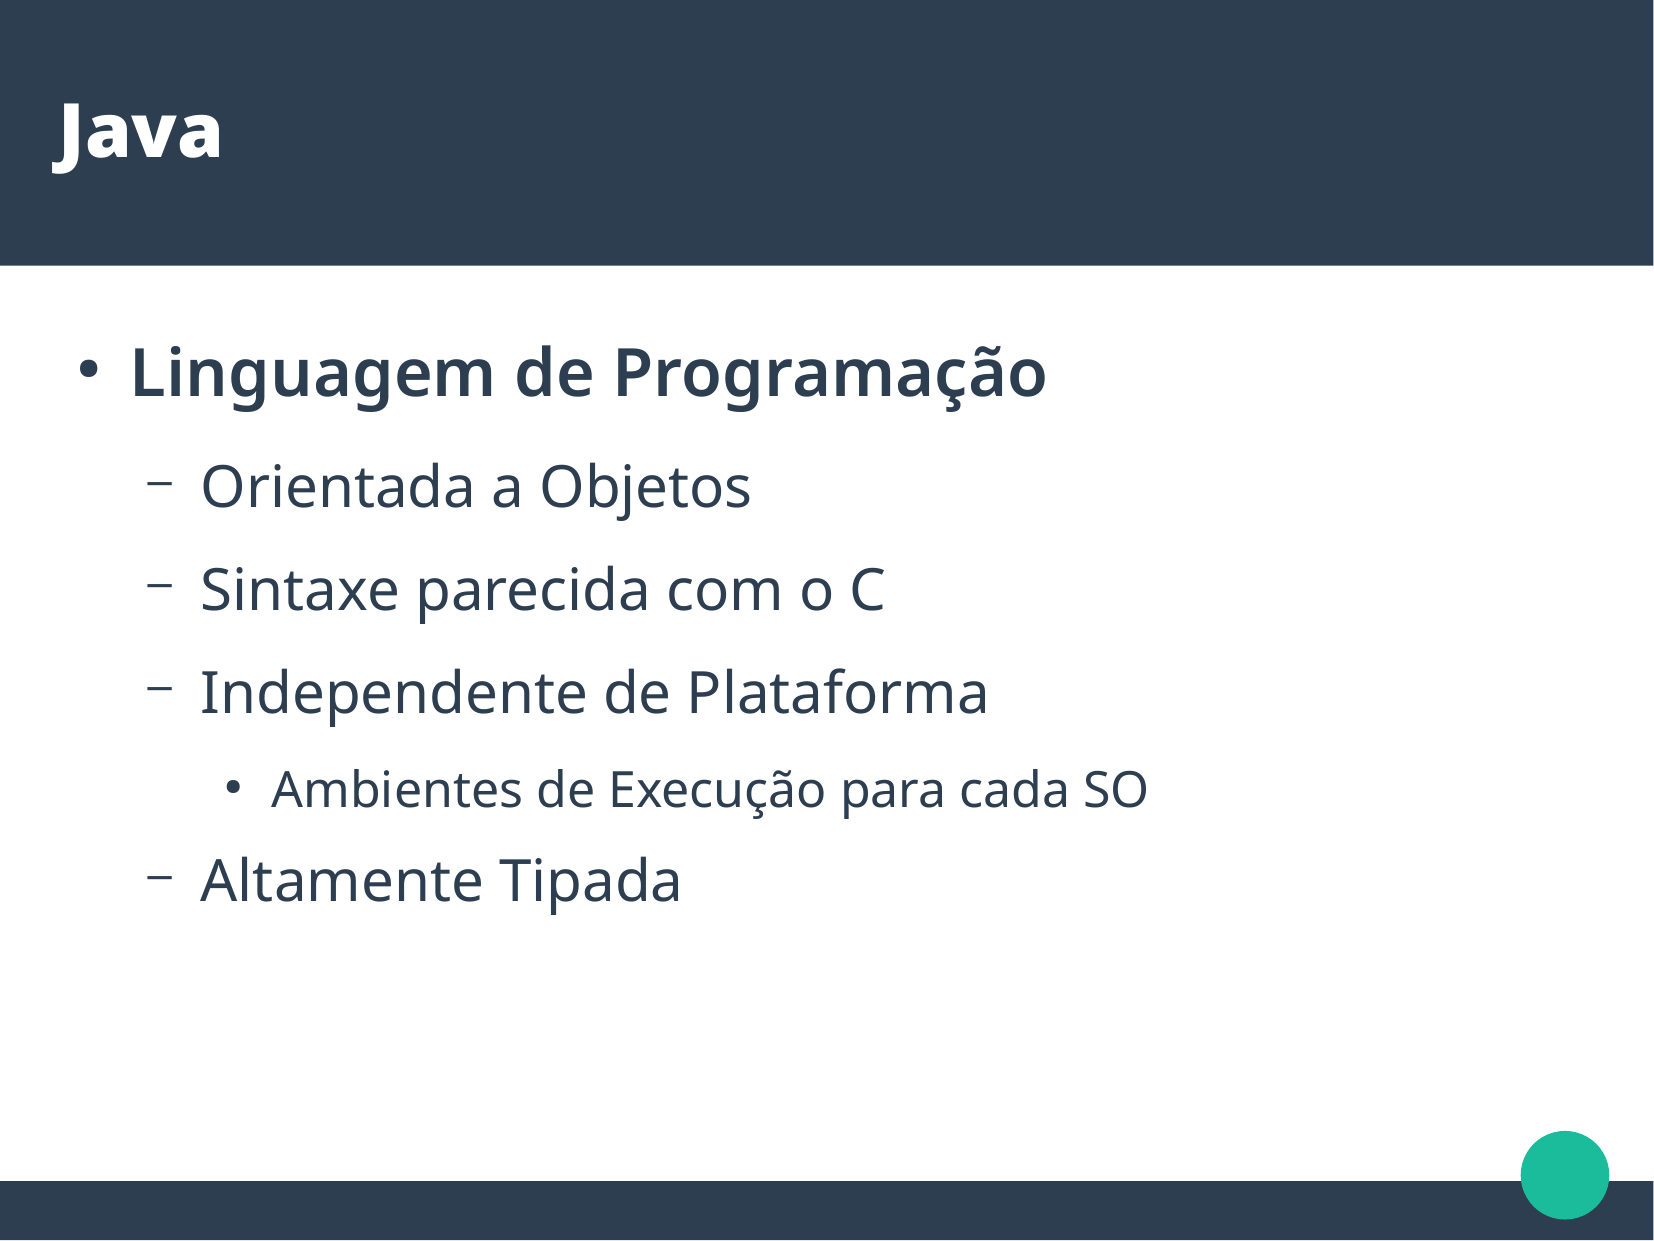

# Java
Linguagem de Programação
Orientada a Objetos
Sintaxe parecida com o C
Independente de Plataforma
Ambientes de Execução para cada SO
Altamente Tipada